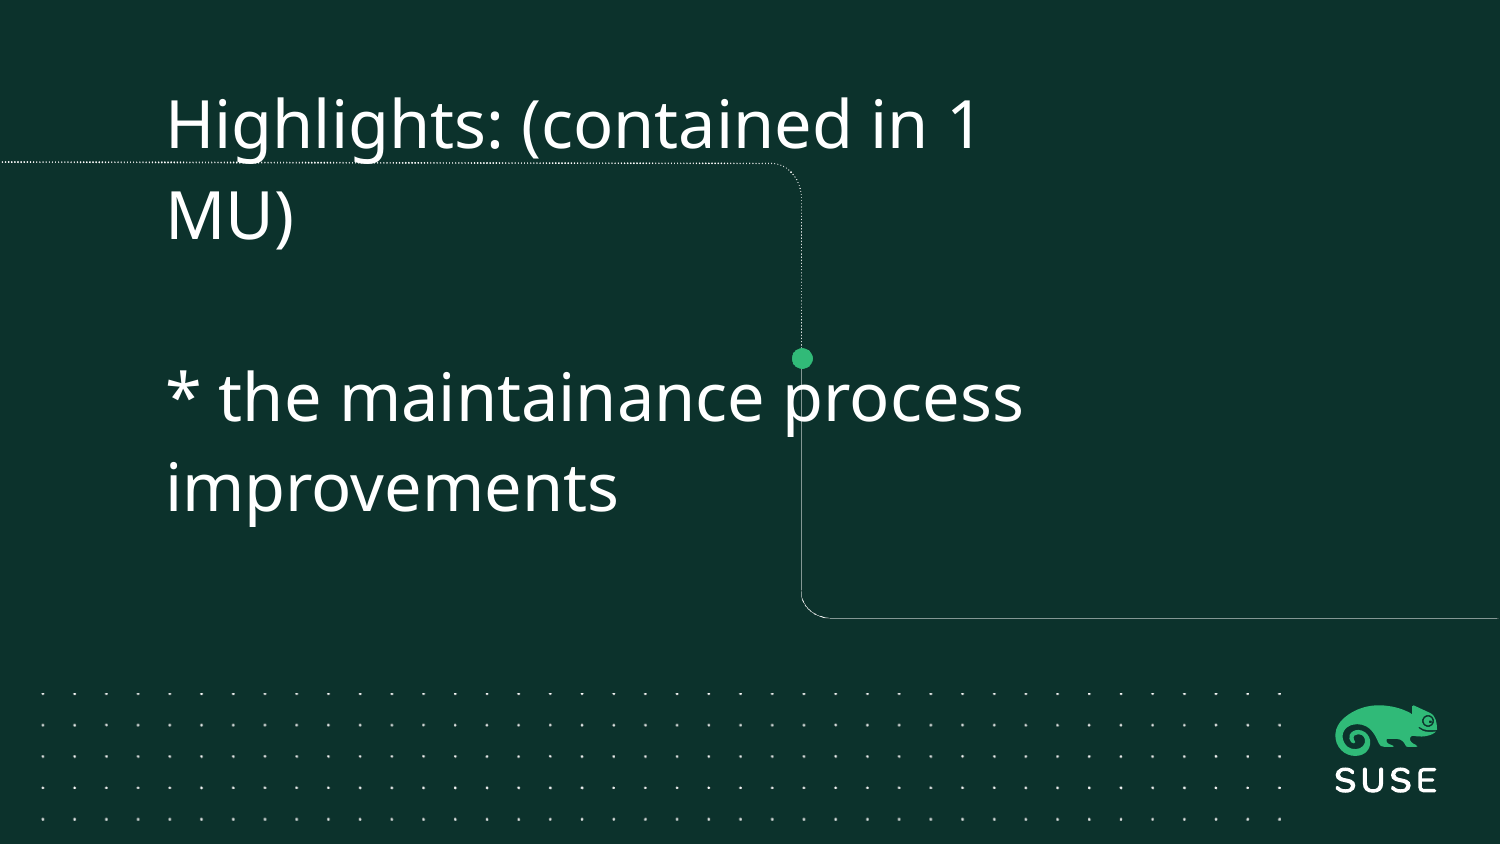

# Highlights: (contained in 1 MU) * the maintainance process improvements